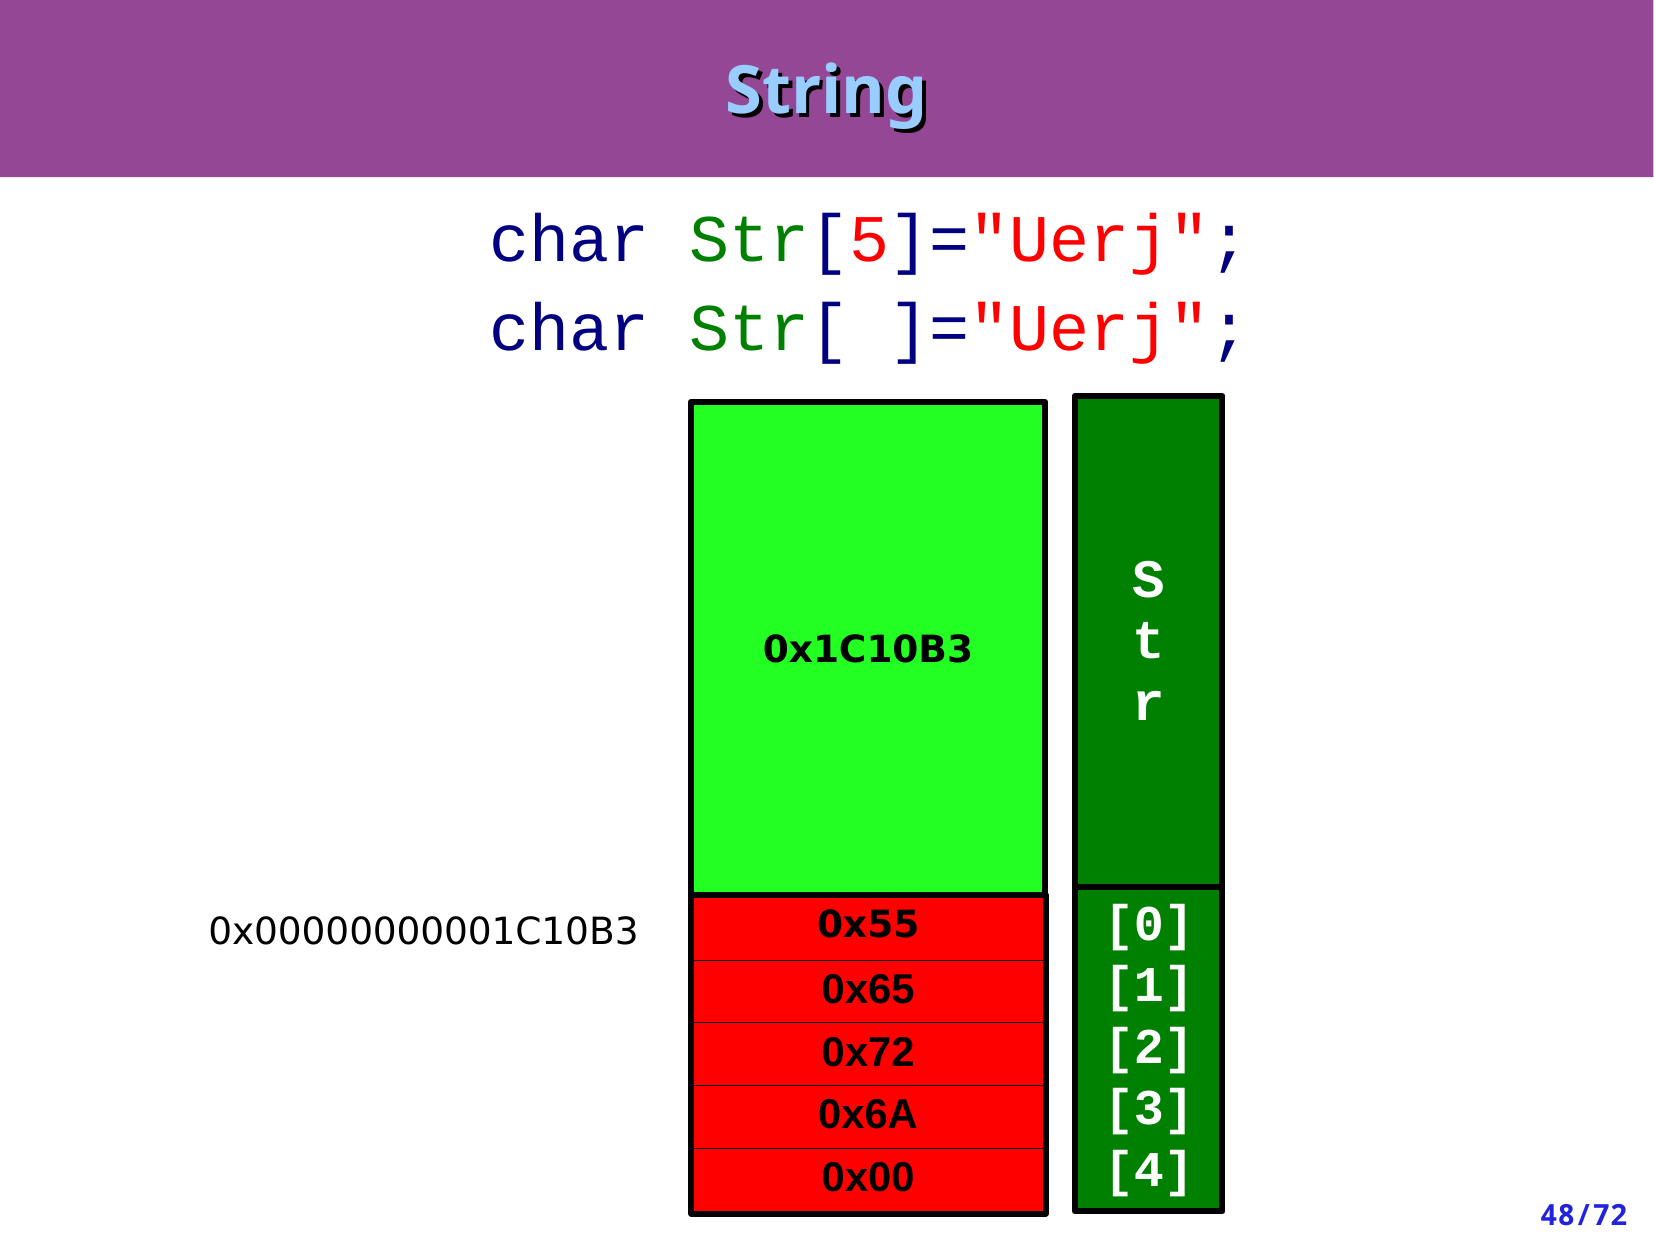

# String
char Str[5]="Uerj";
char Str[ ]="Uerj";
S
t
r
[0]
[1]
[2]
[3]
[4]
0x1C10B3
| 0xA5 |
| --- |
| 0xFD |
| 0x01 |
| 0xFF |
| 0x96 |
| 0xB7 |
| 0x32 |
| 0x08 |
0x00000000001C10B3
| 0x55 |
| --- |
| 0x65 |
| 0x72 |
| 0x6A |
| 0x00 |
48